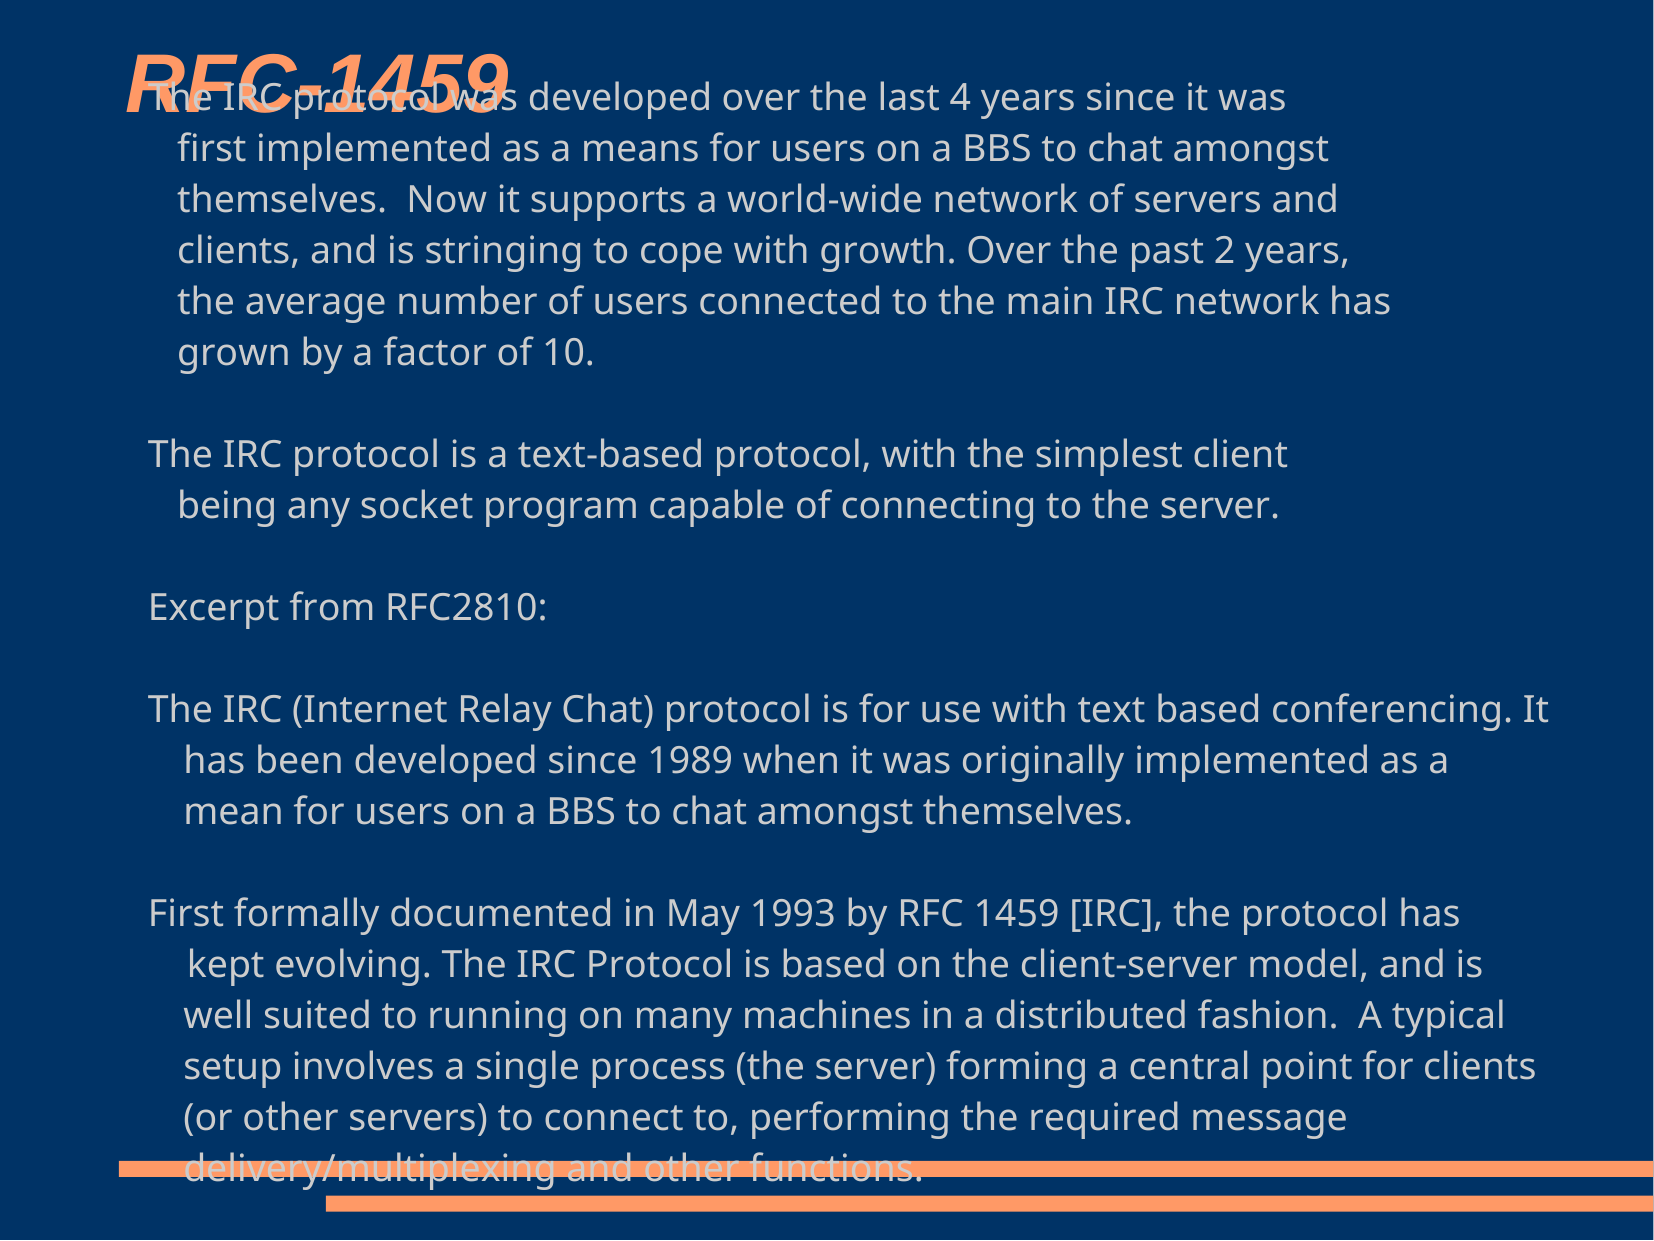

# RFC-1459
The IRC protocol was developed over the last 4 years since it was
 first implemented as a means for users on a BBS to chat amongst
 themselves. Now it supports a world-wide network of servers and
 clients, and is stringing to cope with growth. Over the past 2 years,
 the average number of users connected to the main IRC network has
 grown by a factor of 10.
The IRC protocol is a text-based protocol, with the simplest client
 being any socket program capable of connecting to the server.
Excerpt from RFC2810:
The IRC (Internet Relay Chat) protocol is for use with text based conferencing. It has been developed since 1989 when it was originally implemented as a mean for users on a BBS to chat amongst themselves.
First formally documented in May 1993 by RFC 1459 [IRC], the protocol has
 kept evolving. The IRC Protocol is based on the client-server model, and is well suited to running on many machines in a distributed fashion. A typical setup involves a single process (the server) forming a central point for clients (or other servers) to connect to, performing the required message delivery/multiplexing and other functions.